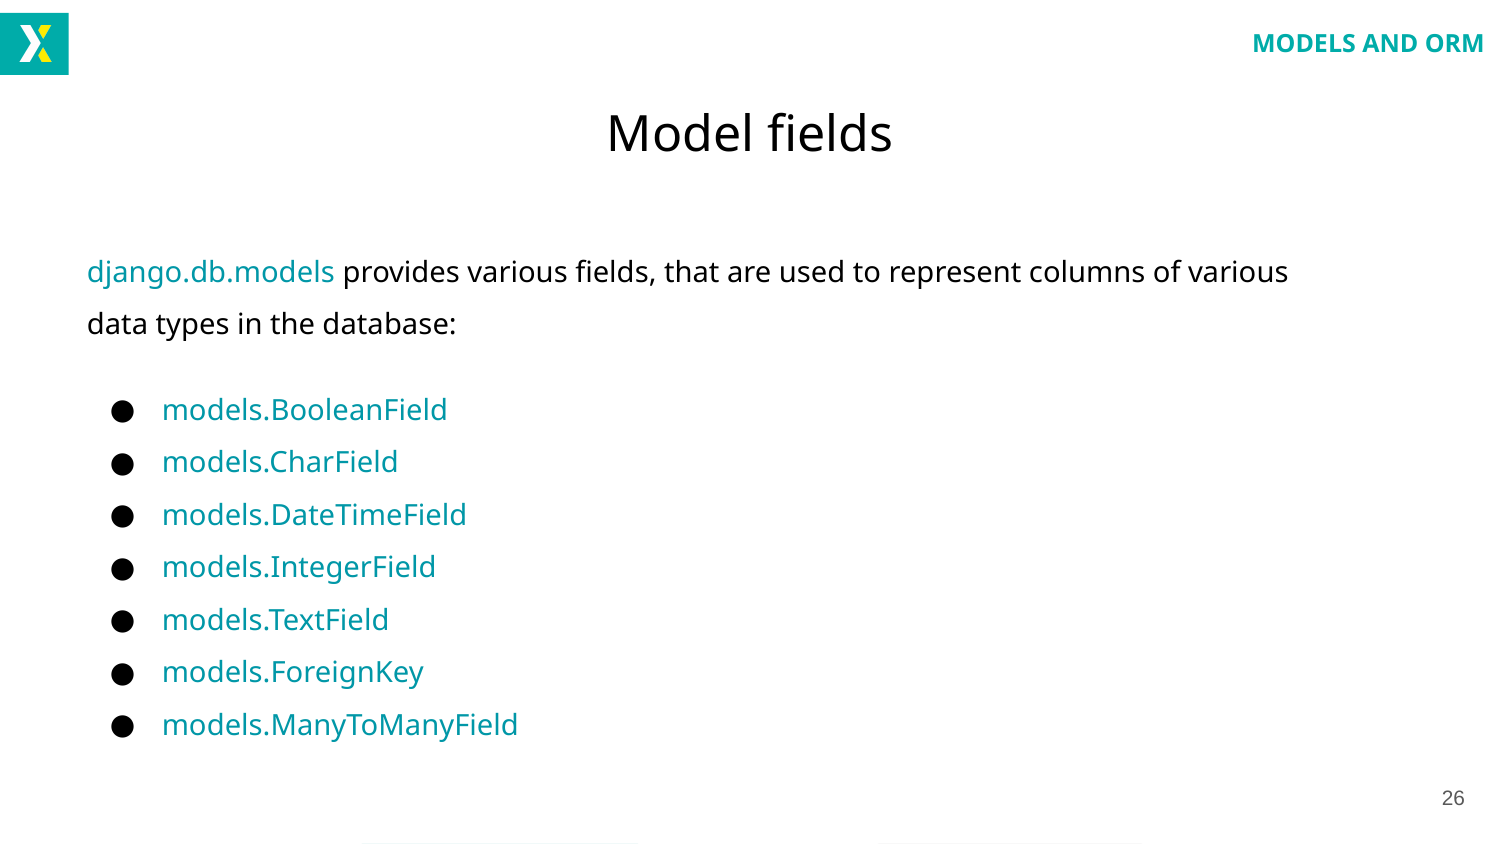

Model fields
django.db.models provides various fields, that are used to represent columns of various data types in the database:
models.BooleanField
models.CharField
models.DateTimeField
models.IntegerField
models.TextField
models.ForeignKey
models.ManyToManyField